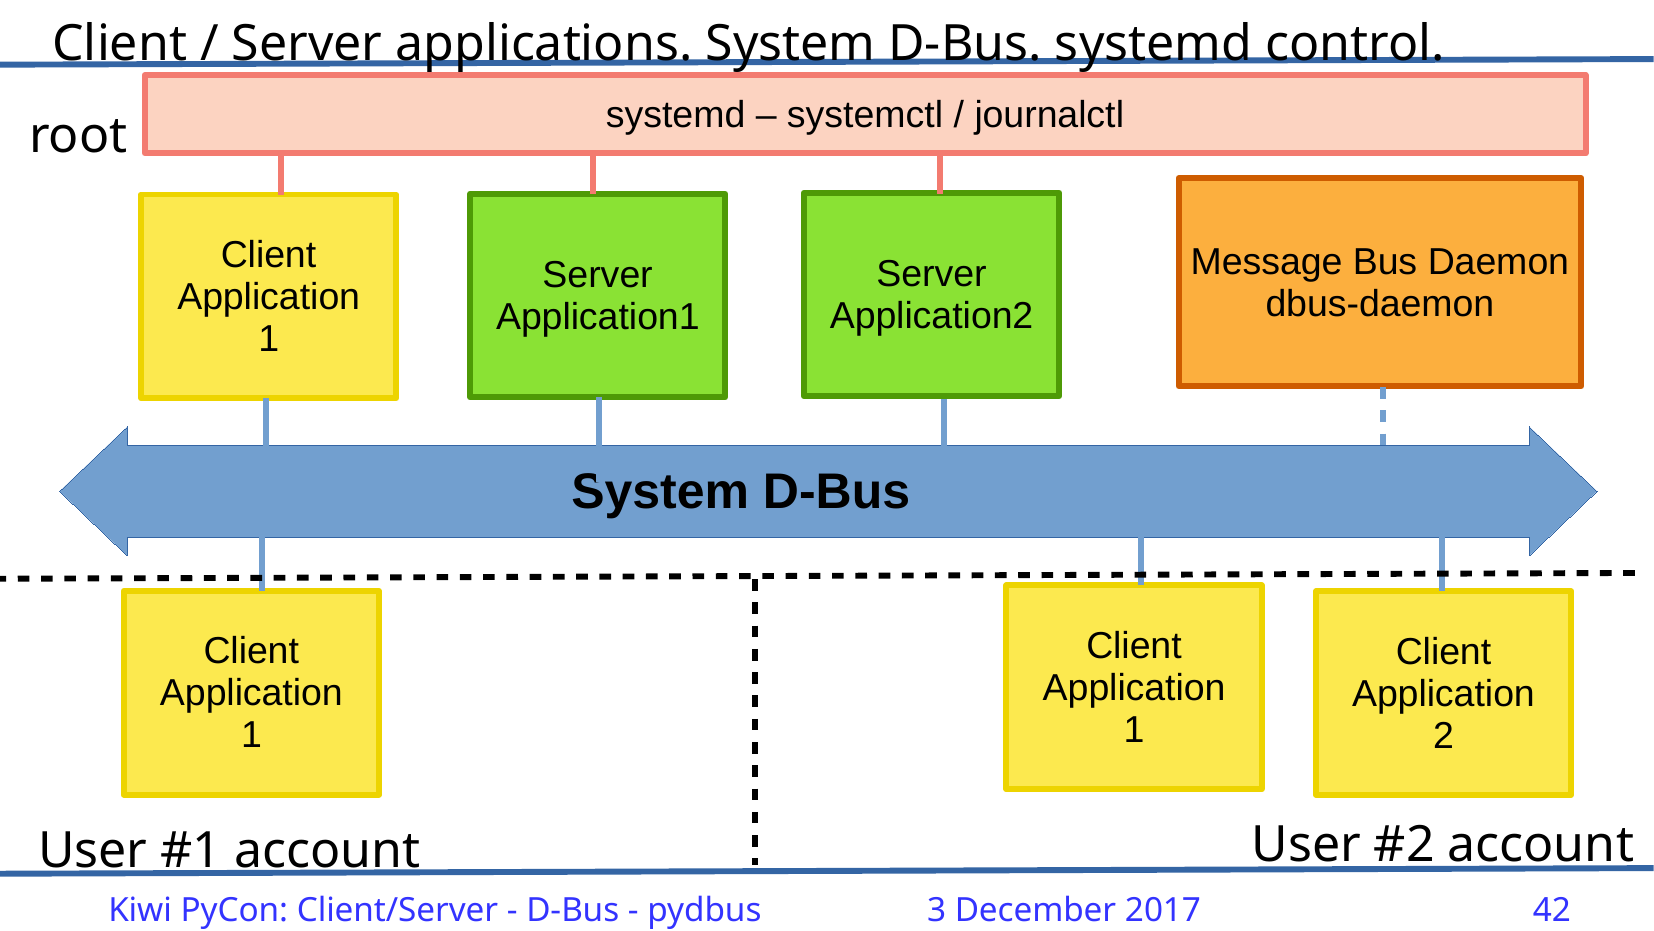

Client / Server applications. System D-Bus. systemd control.
systemd – systemctl / journalctl
root
Message Bus Daemon
dbus-daemon
Server
Application2
Server
Application1
Client
Application
1
System D-Bus
Client
Application
1
Client
Application
1
Client
Application
2
User #2 account
User #1 account
Kiwi PyCon: Client/Server - D-Bus - pydbus
3 December 2017
42